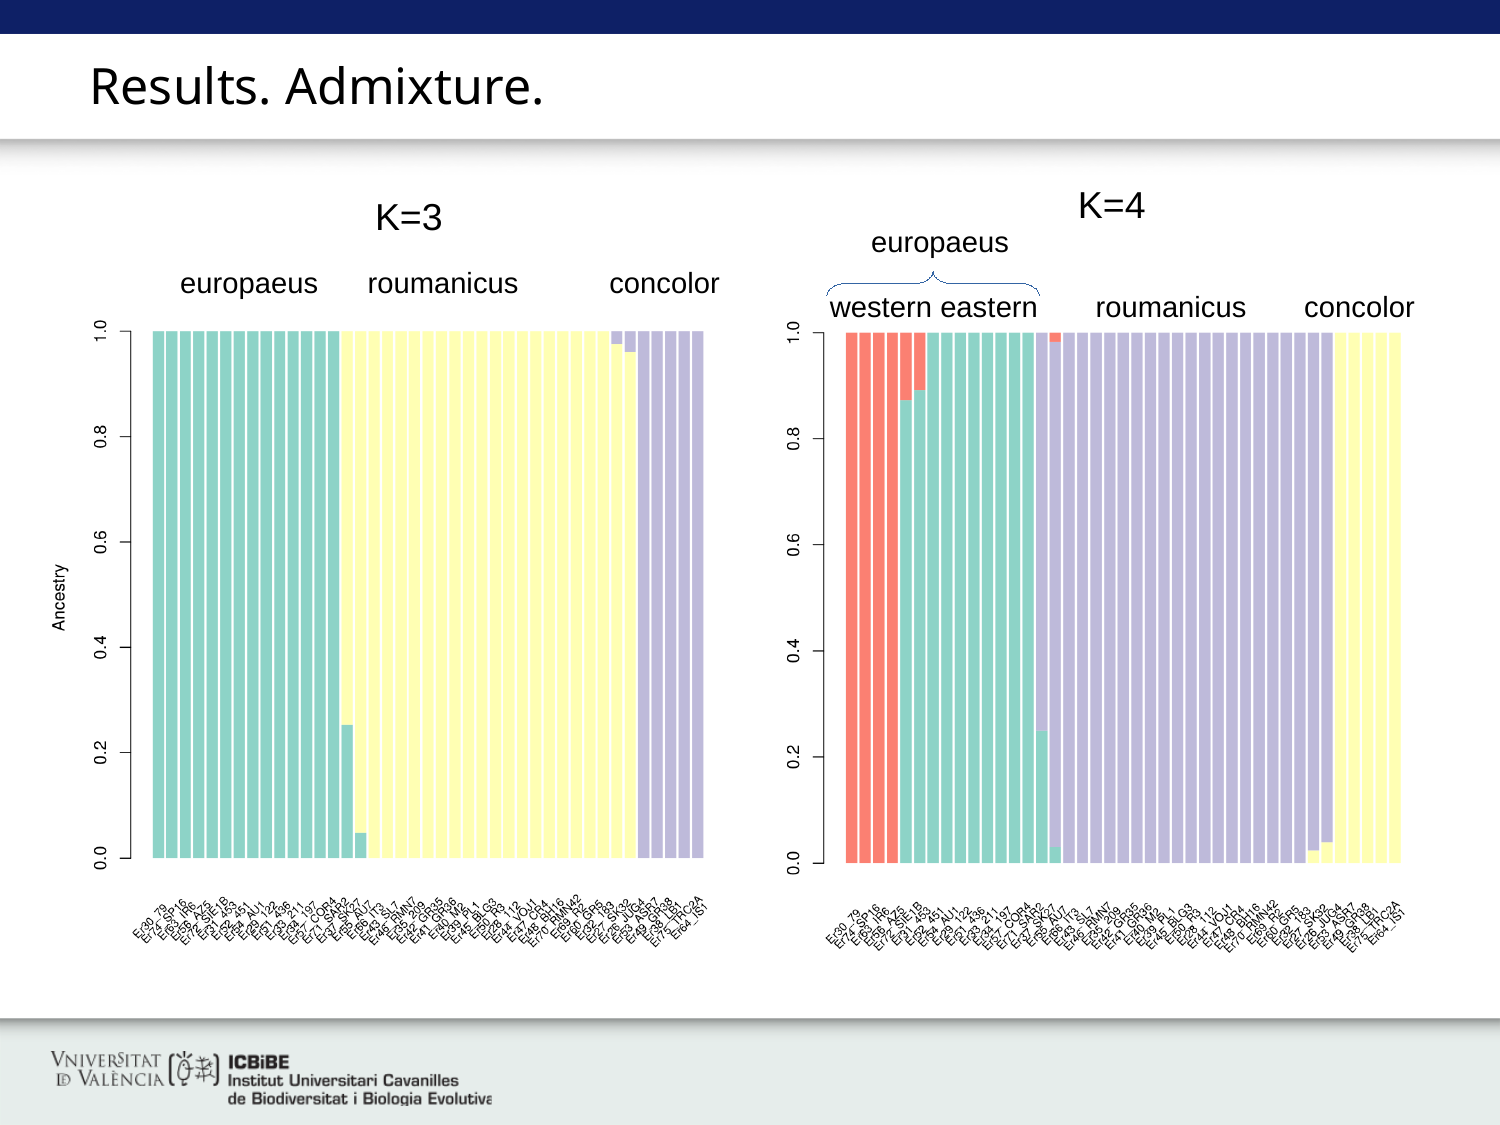

# Results. Admixture.
K=4
K=3
 europaeus
western eastern roumanicus concolor
europaeus roumanicus concolor